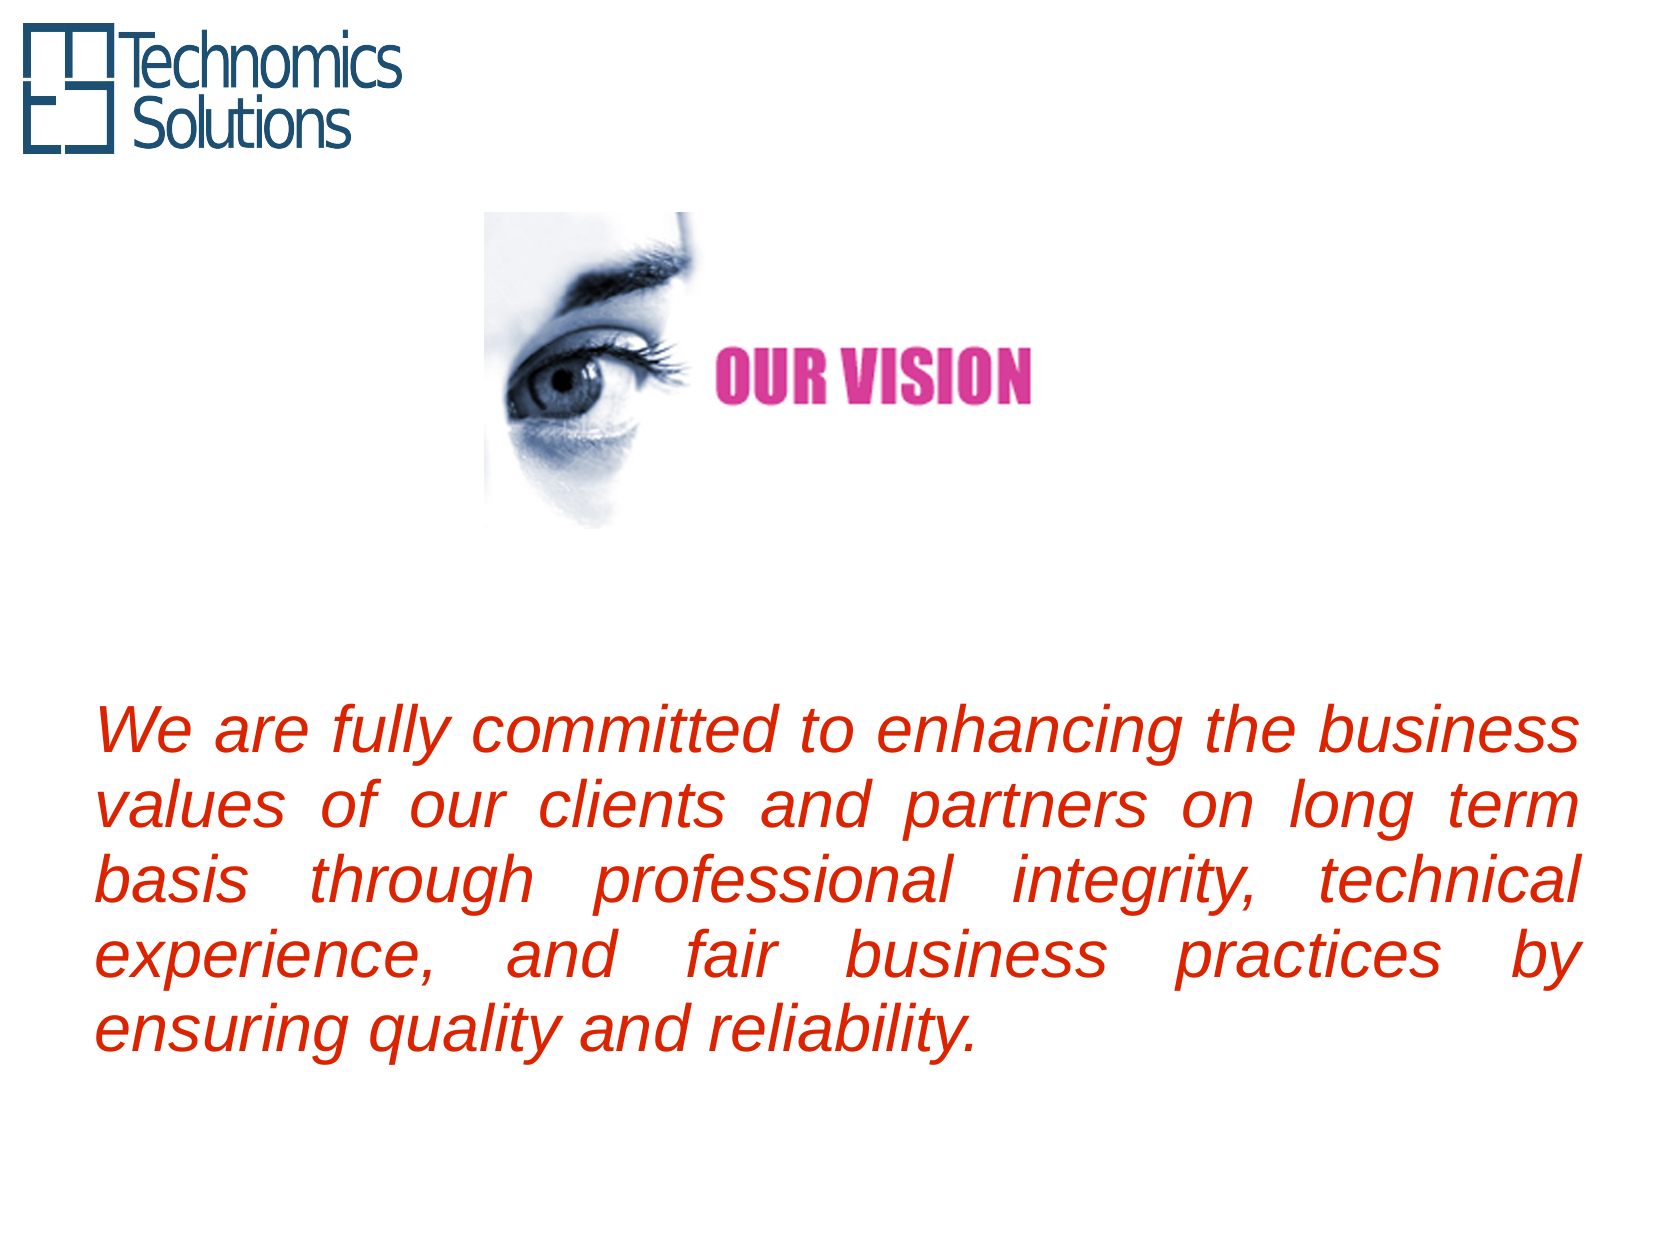

# We are fully committed to enhancing the business values of our clients and partners on long term basis through professional integrity, technical experience, and fair business practices by ensuring quality and reliability.